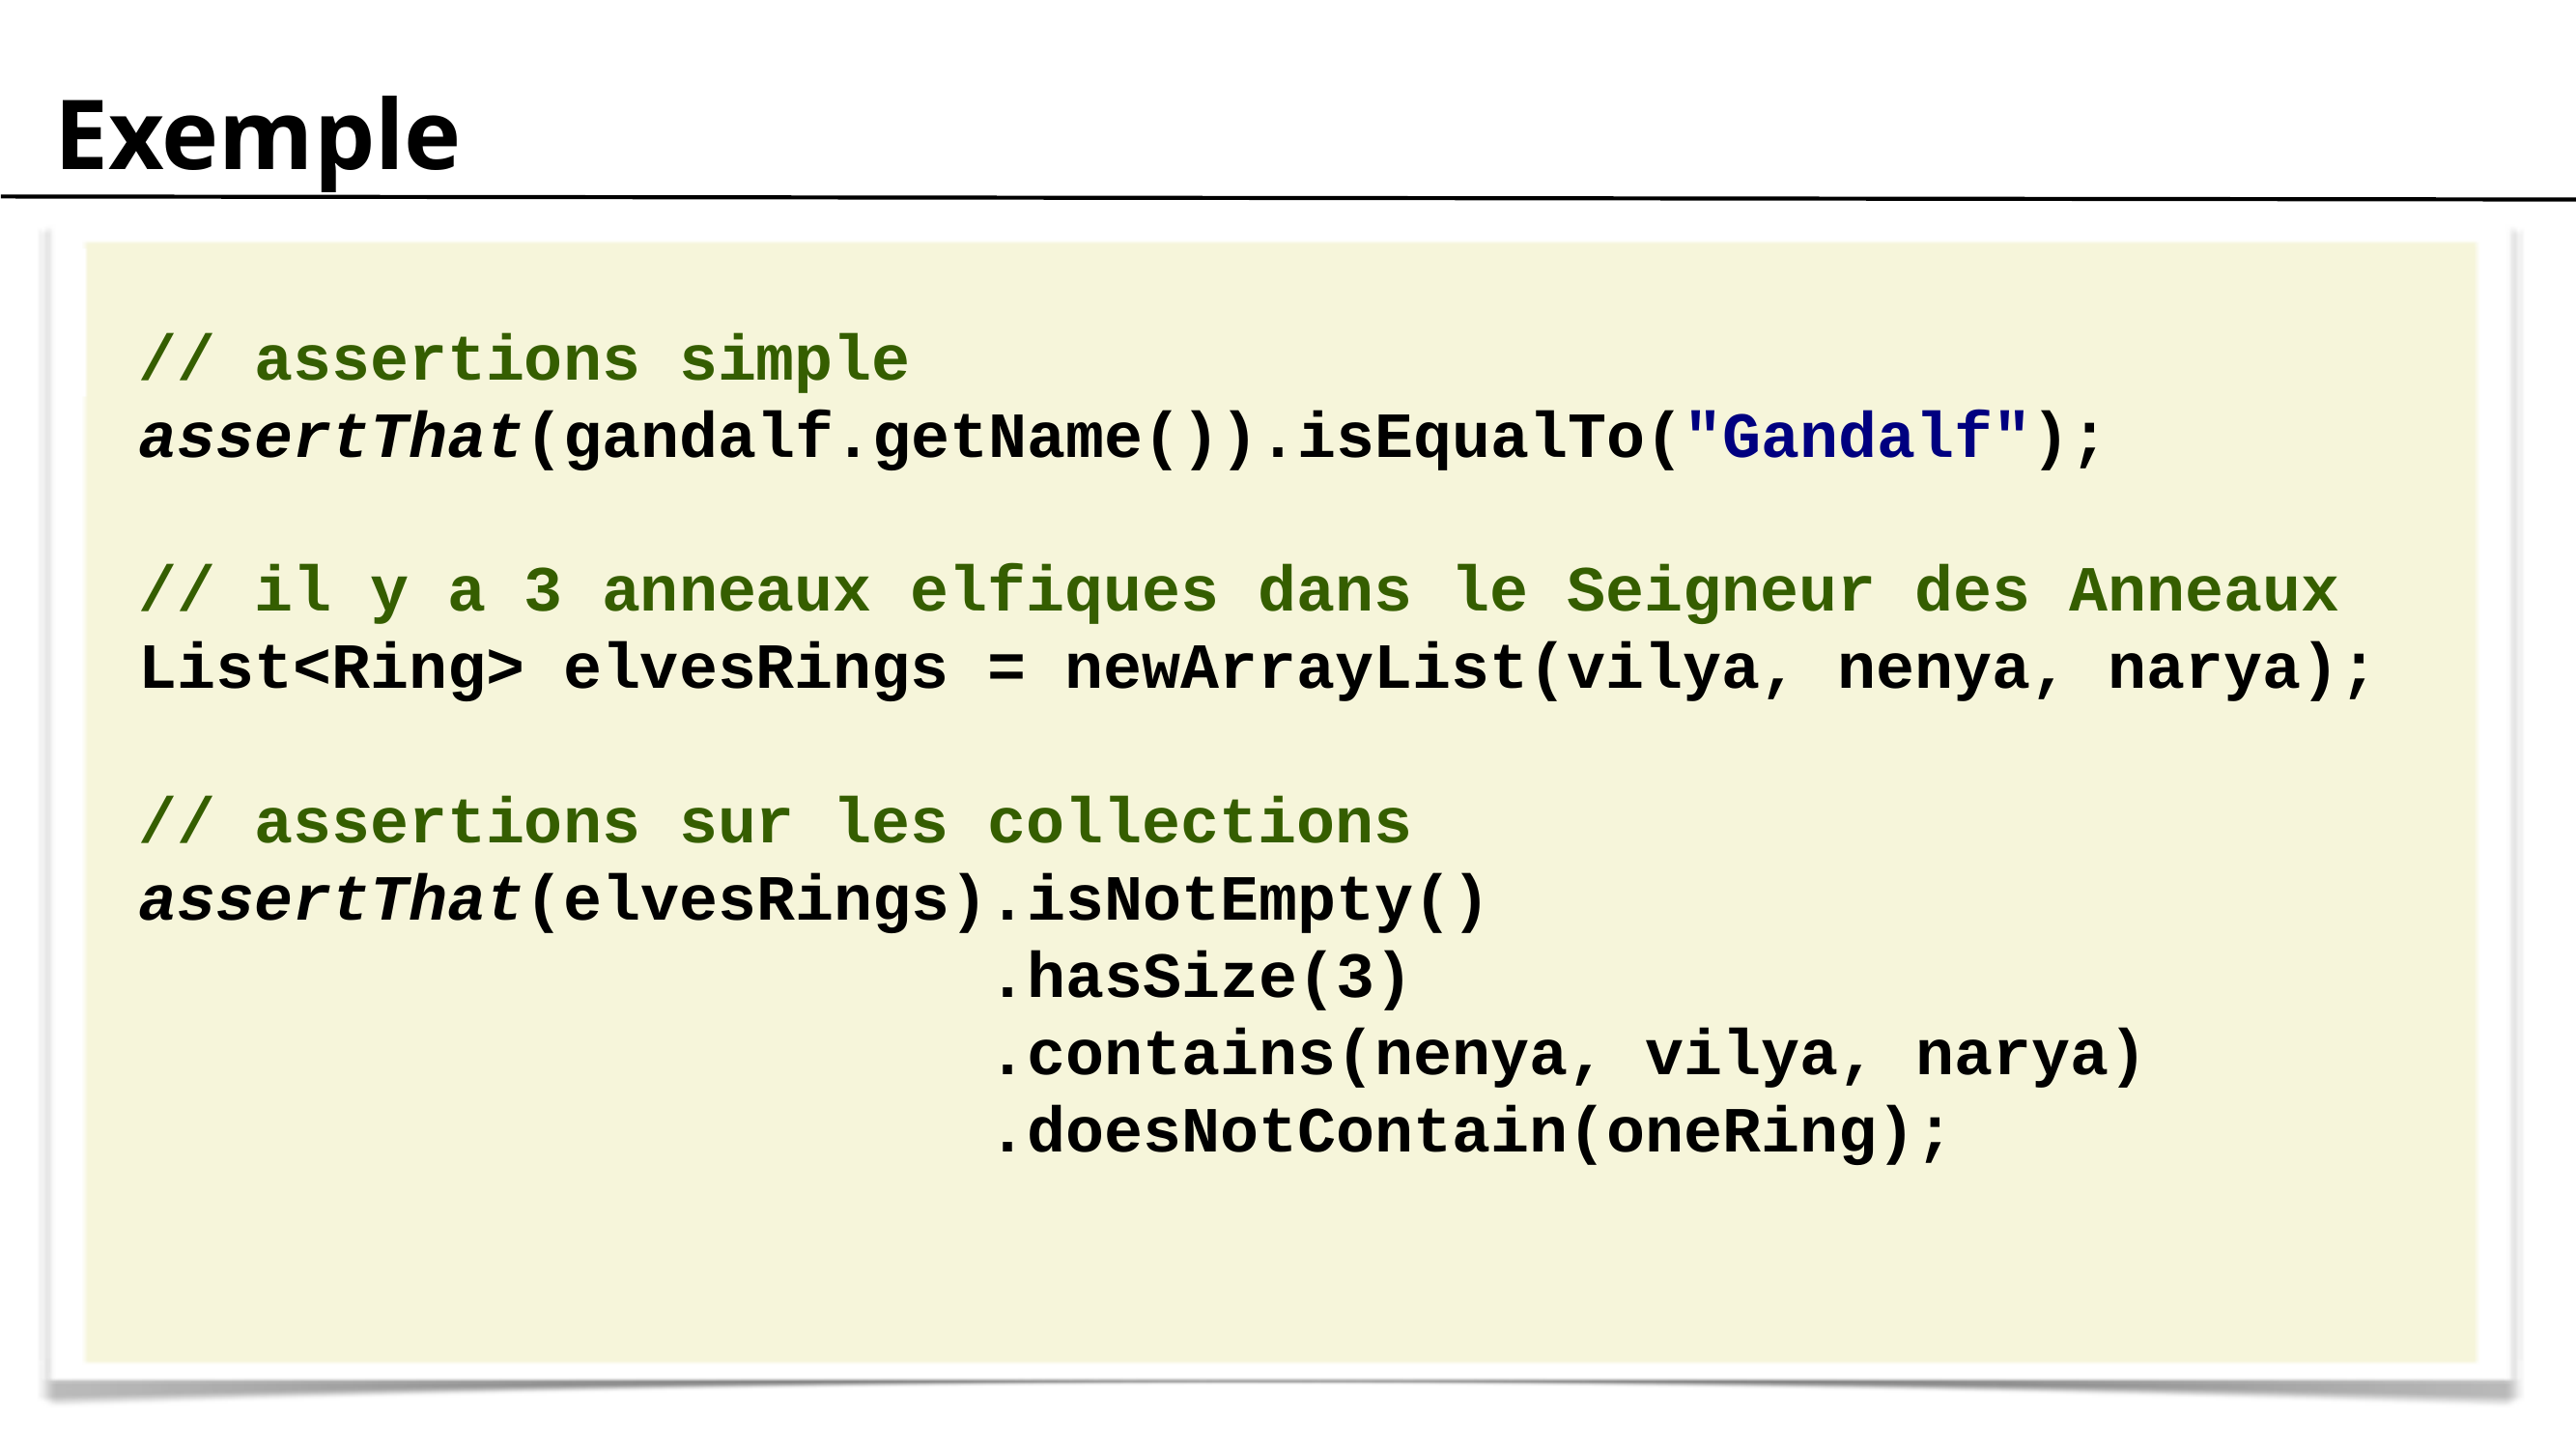

# Exemple
// assertions simple
assertThat(gandalf.getName()).isEqualTo("Gandalf");
// il y a 3 anneaux elfiques dans le Seigneur des Anneaux
List<Ring> elvesRings = newArrayList(vilya, nenya, narya);
// assertions sur les collections
assertThat(elvesRings).isNotEmpty()
 .hasSize(3)
 .contains(nenya, vilya, narya)
 .doesNotContain(oneRing);